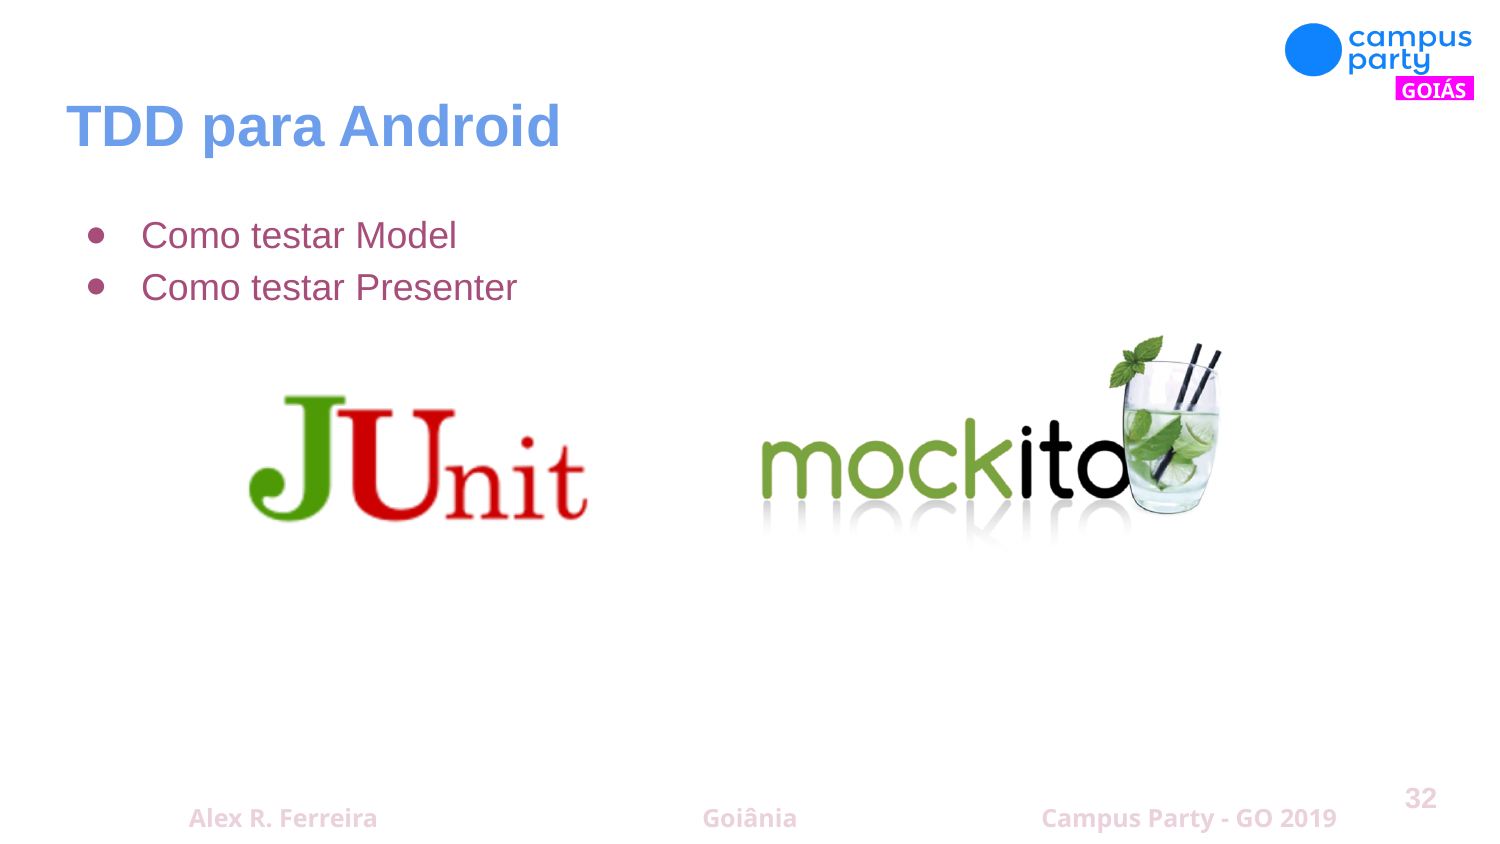

# TDD para Android
Como testar Model
Como testar Presenter